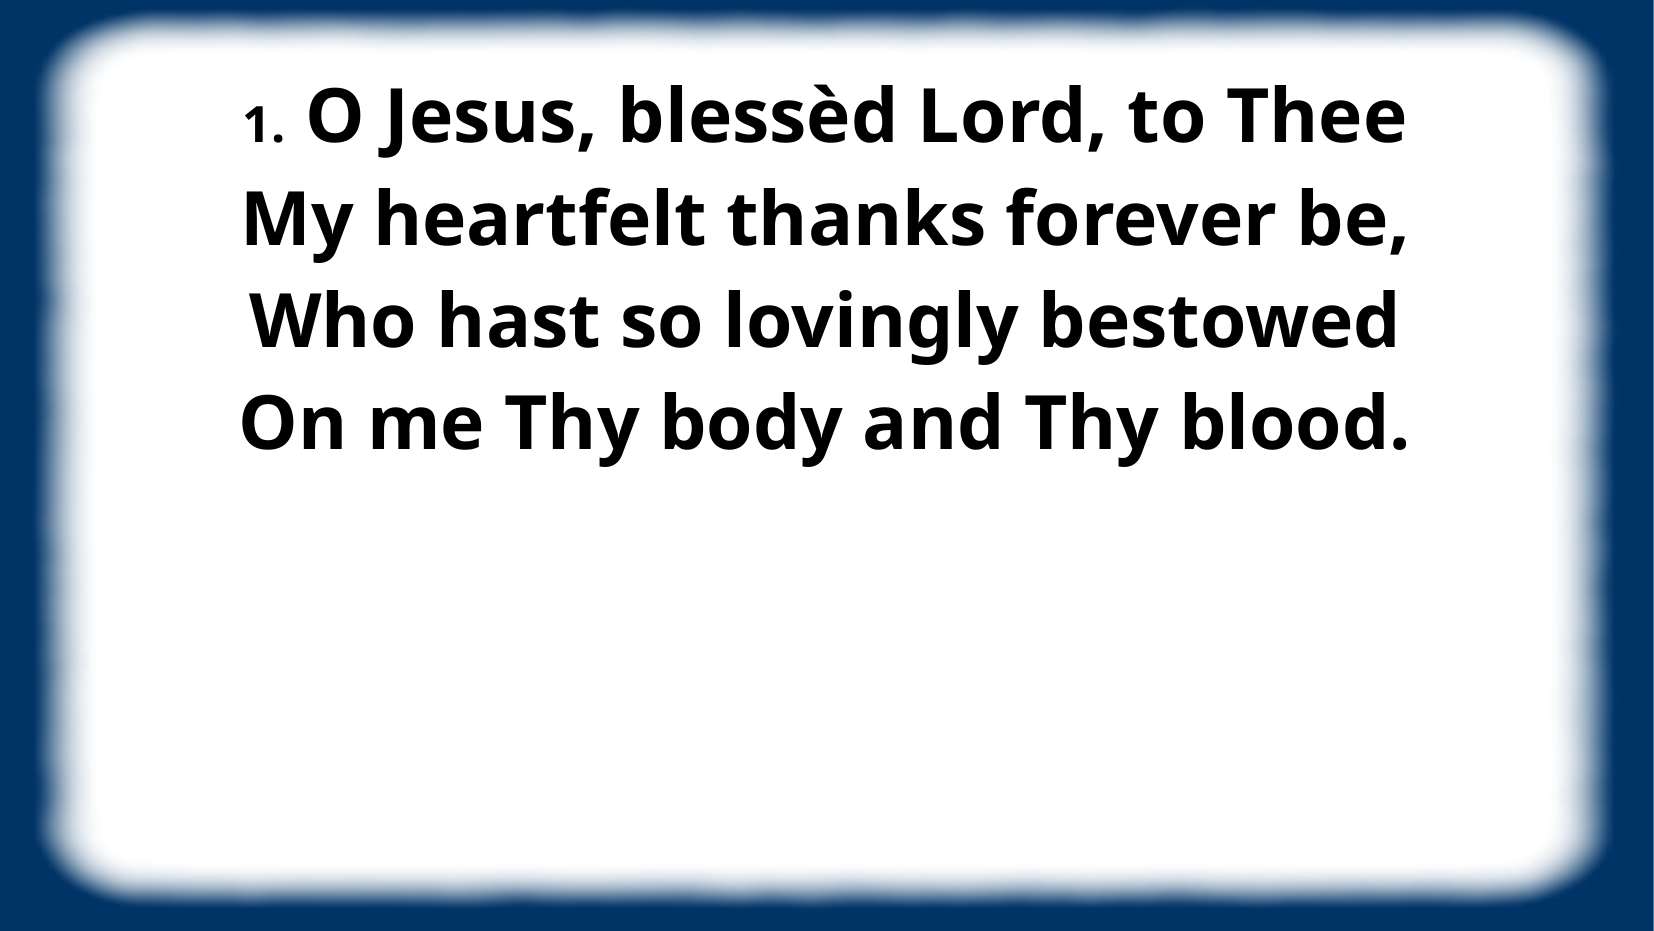

1. O Jesus, blessèd Lord, to Thee
My heartfelt thanks forever be,
Who hast so lovingly bestowed
On me Thy body and Thy blood.